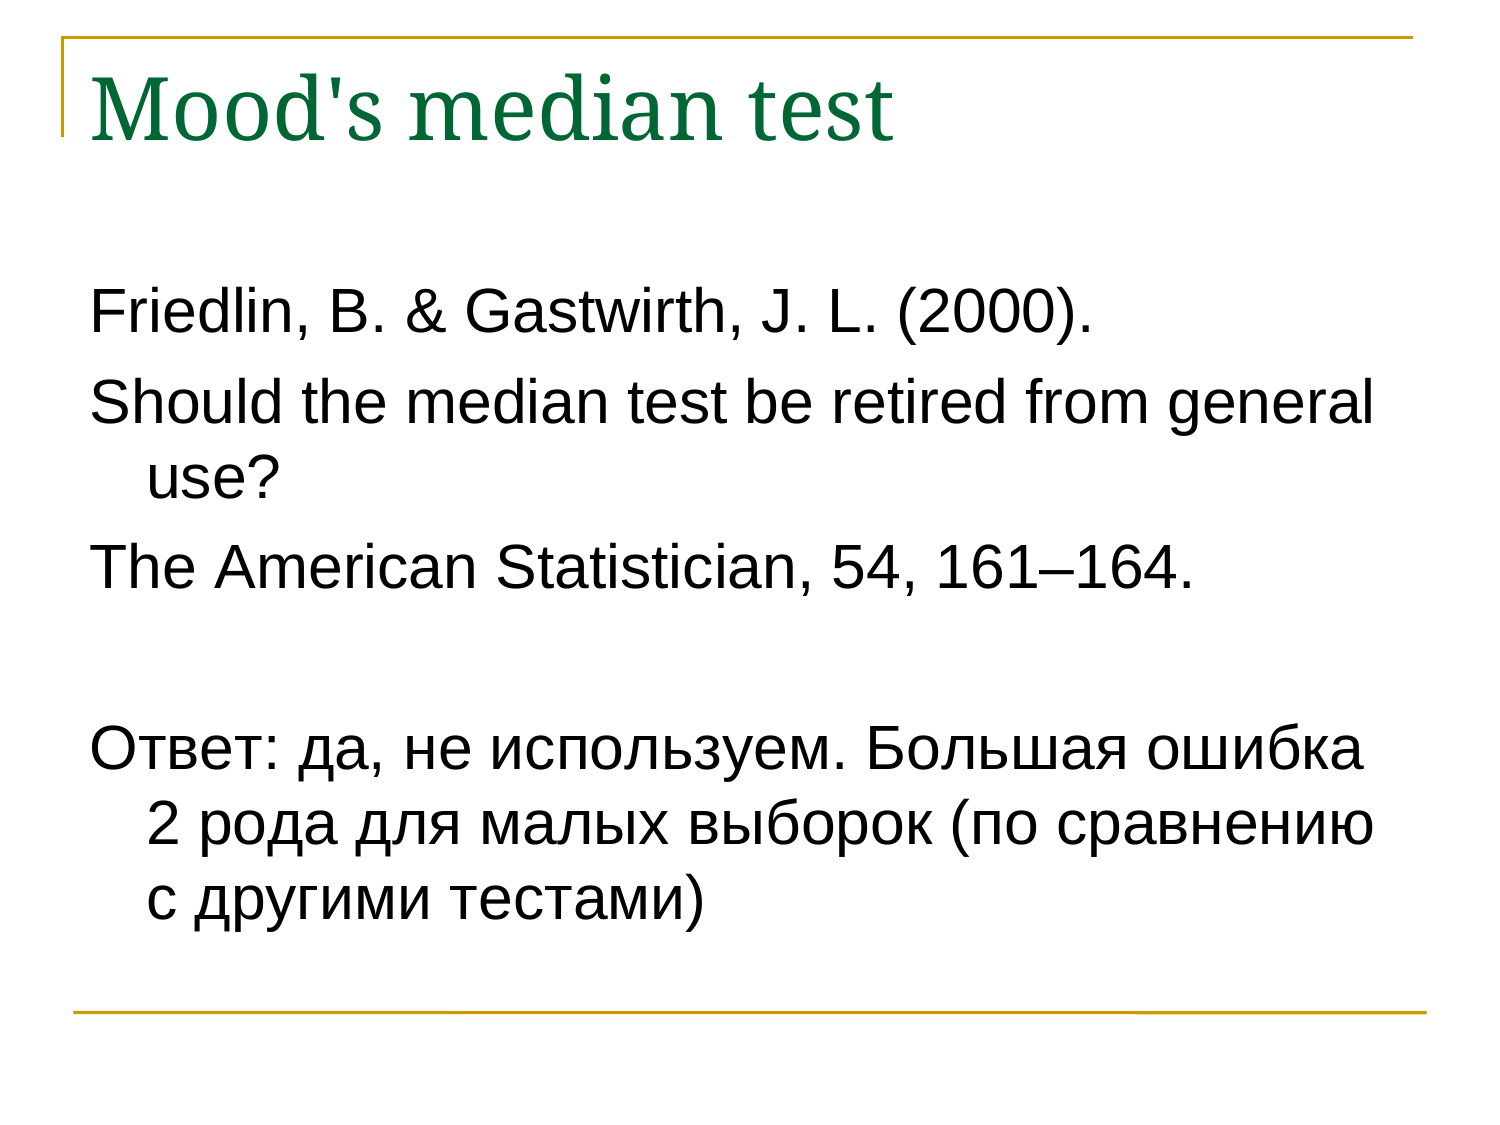

# Mood's median test
Friedlin, B. & Gastwirth, J. L. (2000).
Should the median test be retired from general use?
The American Statistician, 54, 161–164.
Ответ: да, не используем. Большая ошибка 2 рода для малых выборок (по сравнению с другими тестами)